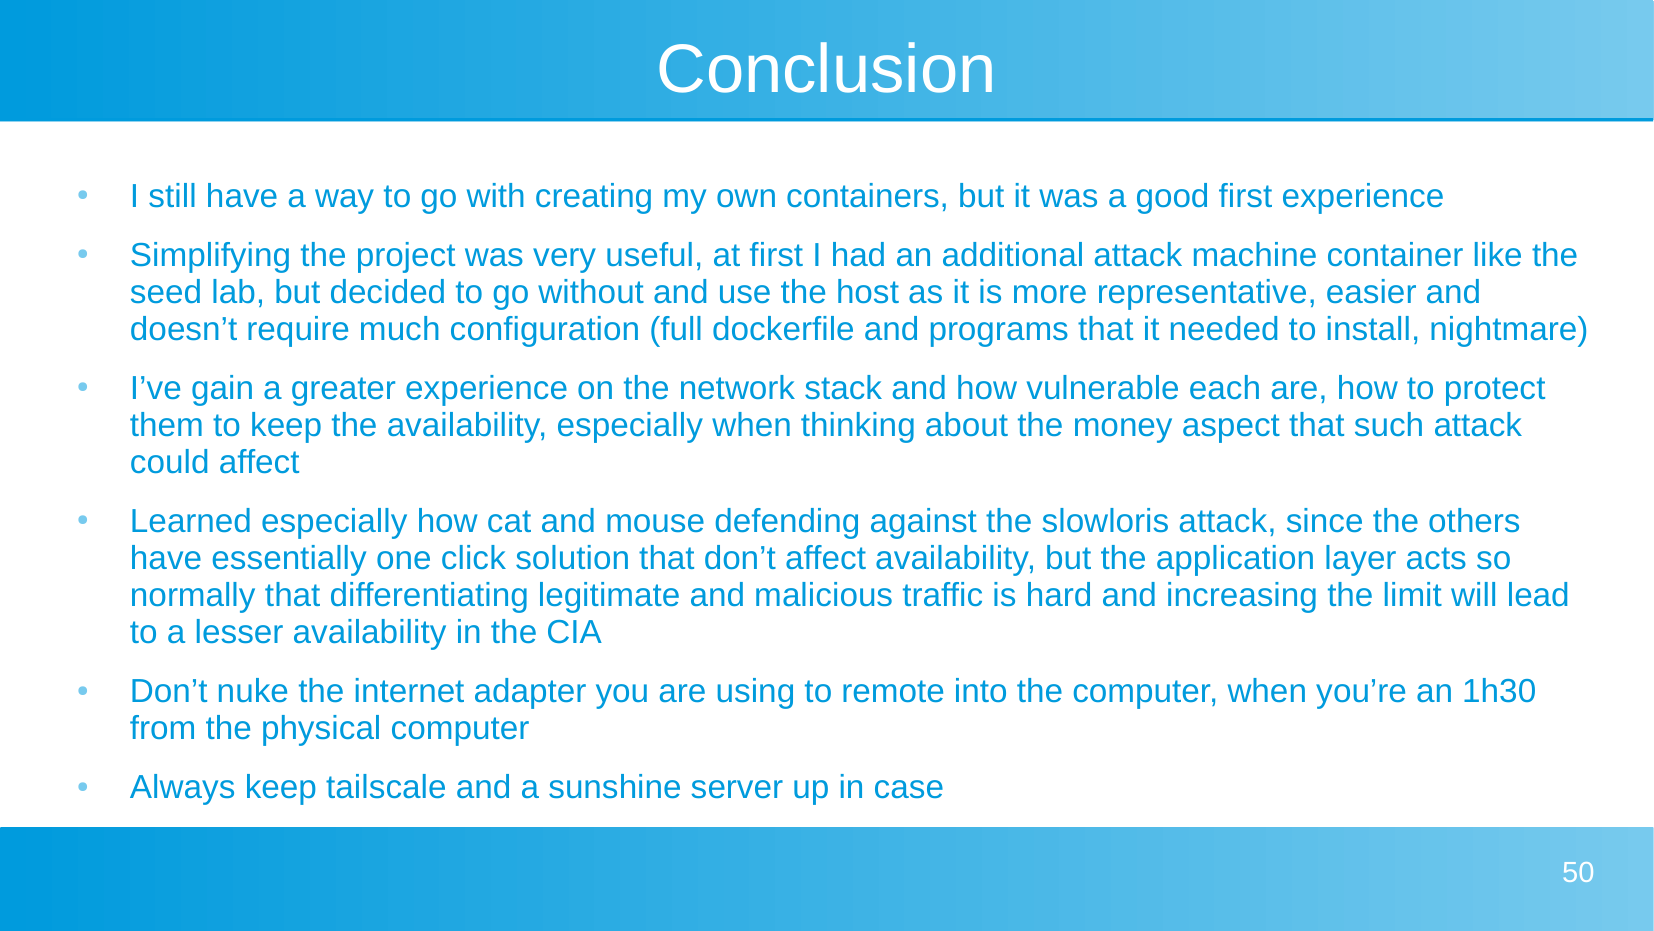

# Conclusion
I still have a way to go with creating my own containers, but it was a good first experience
Simplifying the project was very useful, at first I had an additional attack machine container like the seed lab, but decided to go without and use the host as it is more representative, easier and doesn’t require much configuration (full dockerfile and programs that it needed to install, nightmare)
I’ve gain a greater experience on the network stack and how vulnerable each are, how to protect them to keep the availability, especially when thinking about the money aspect that such attack could affect
Learned especially how cat and mouse defending against the slowloris attack, since the others have essentially one click solution that don’t affect availability, but the application layer acts so normally that differentiating legitimate and malicious traffic is hard and increasing the limit will lead to a lesser availability in the CIA
Don’t nuke the internet adapter you are using to remote into the computer, when you’re an 1h30 from the physical computer
Always keep tailscale and a sunshine server up in case
50